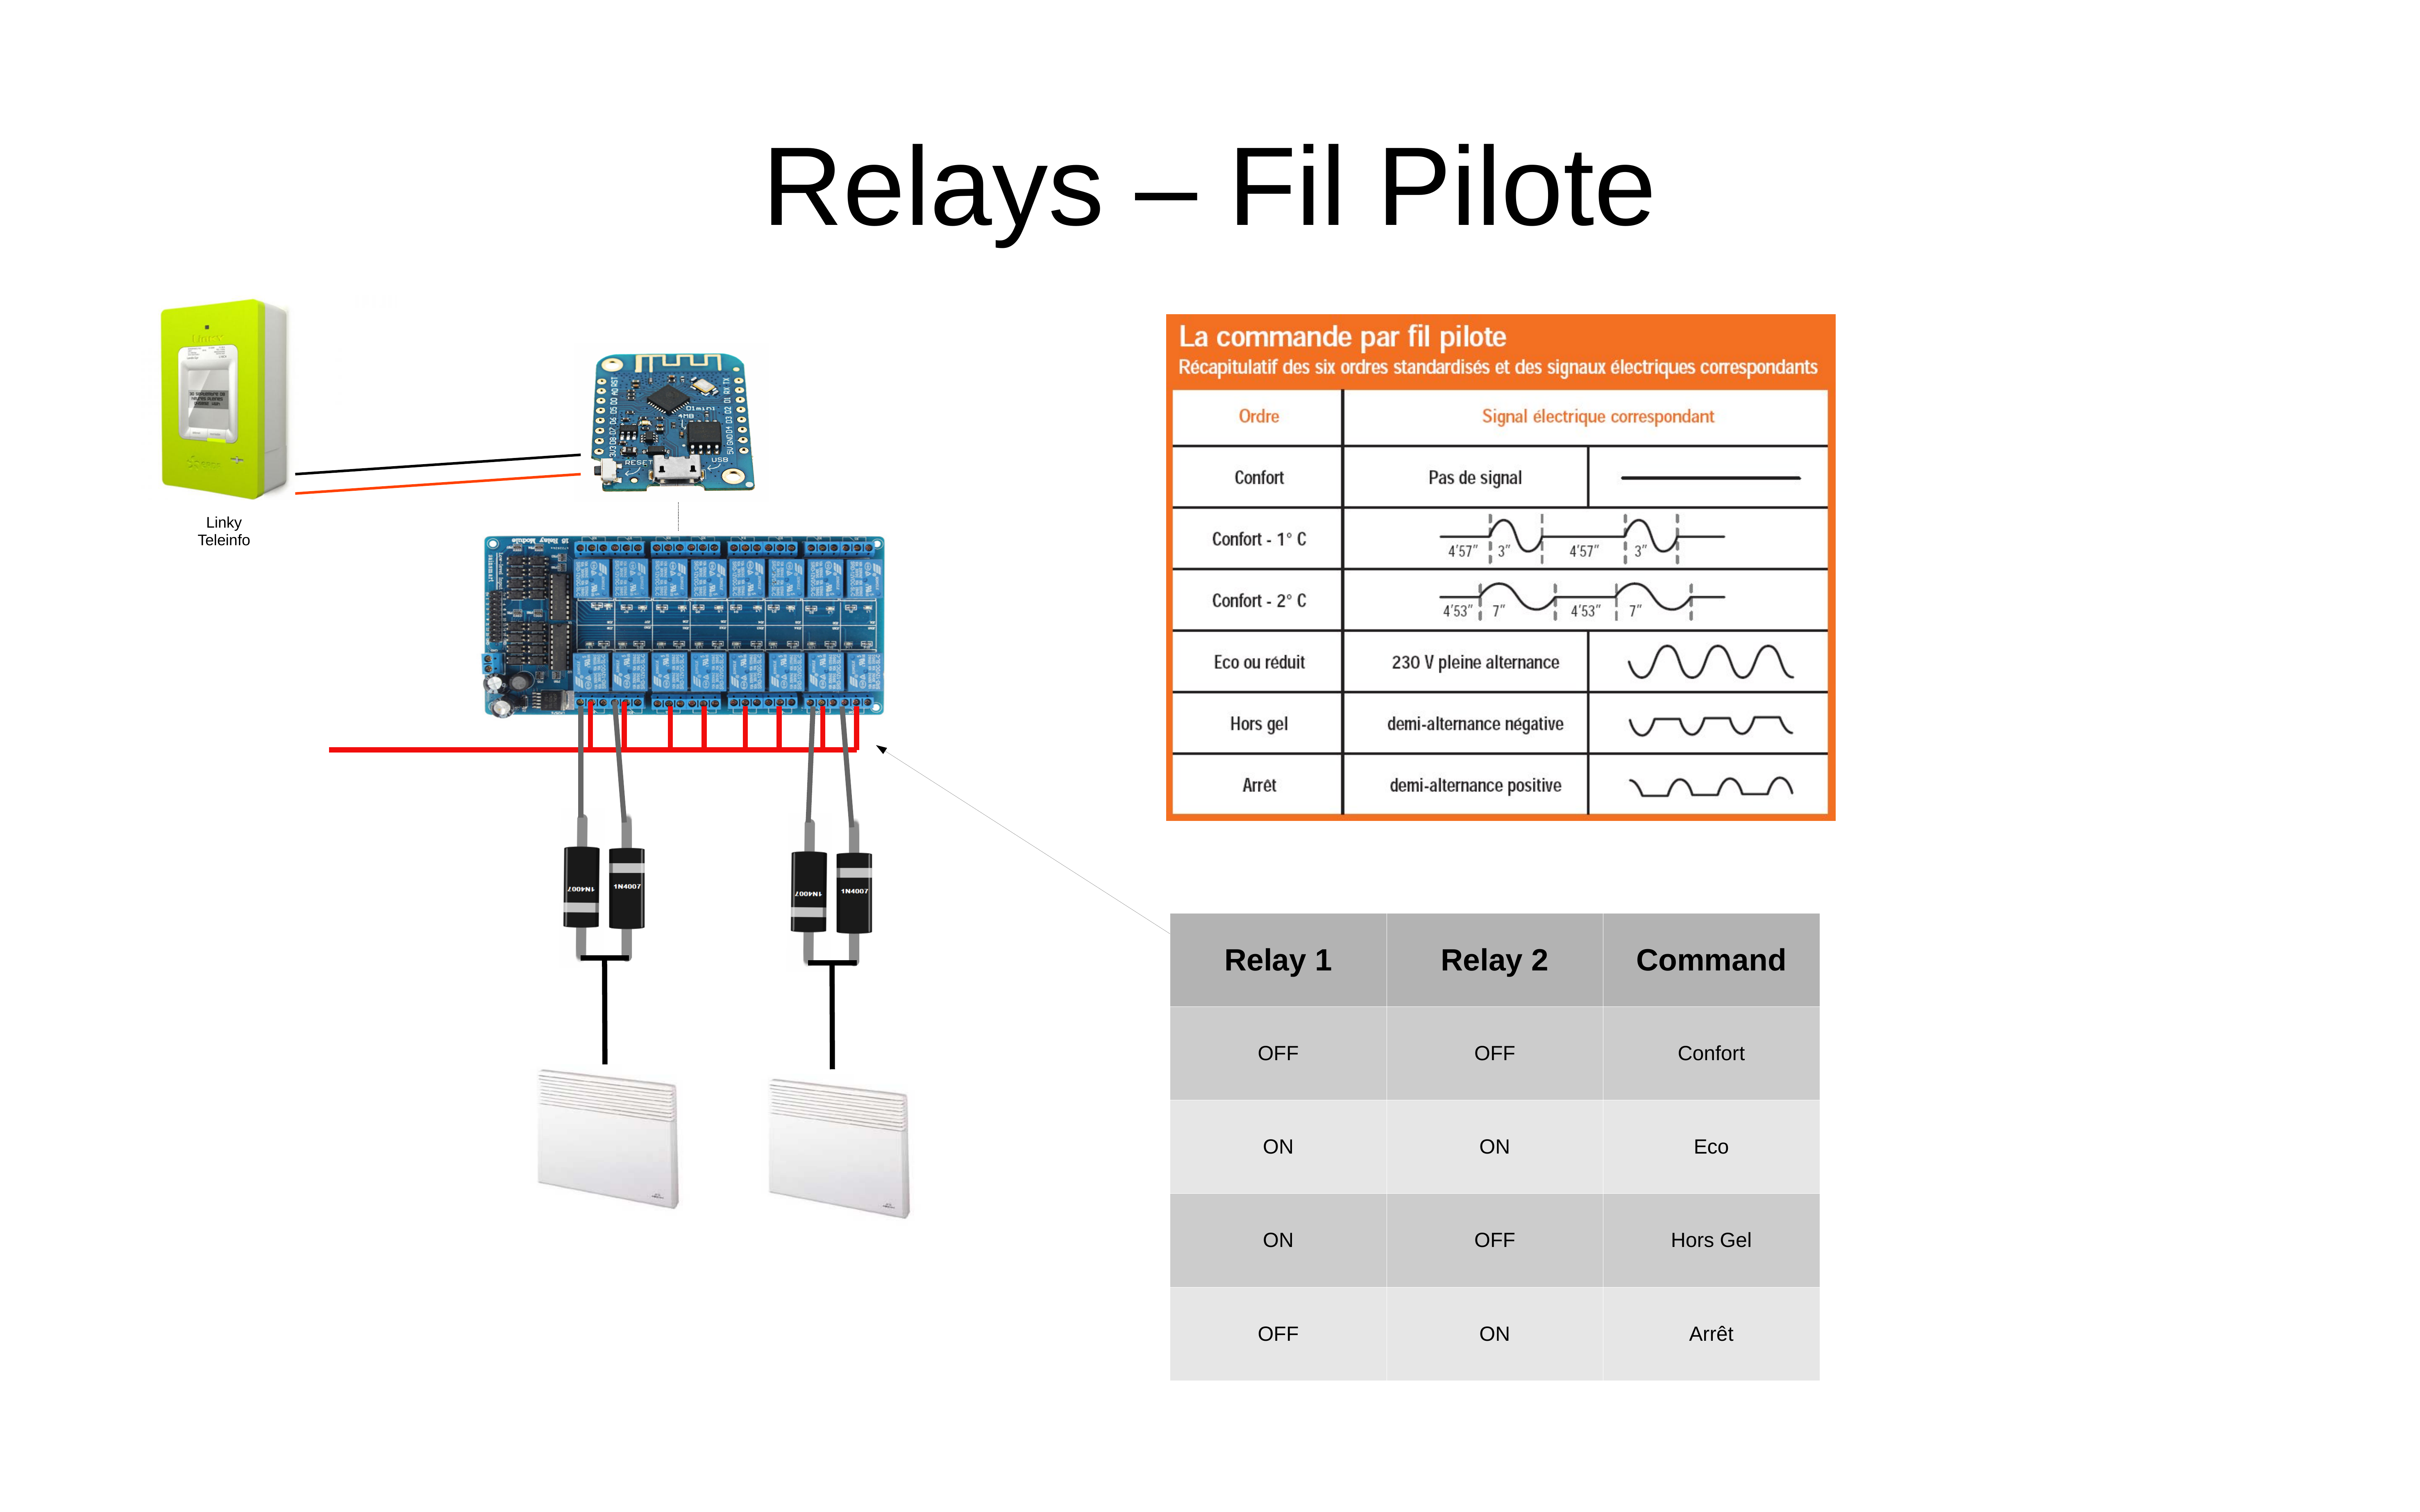

# Relays – Fil Pilote
Linky
Teleinfo
| Relay 1 | Relay 2 | Command |
| --- | --- | --- |
| OFF | OFF | Confort |
| ON | ON | Eco |
| ON | OFF | Hors Gel |
| OFF | ON | Arrêt |